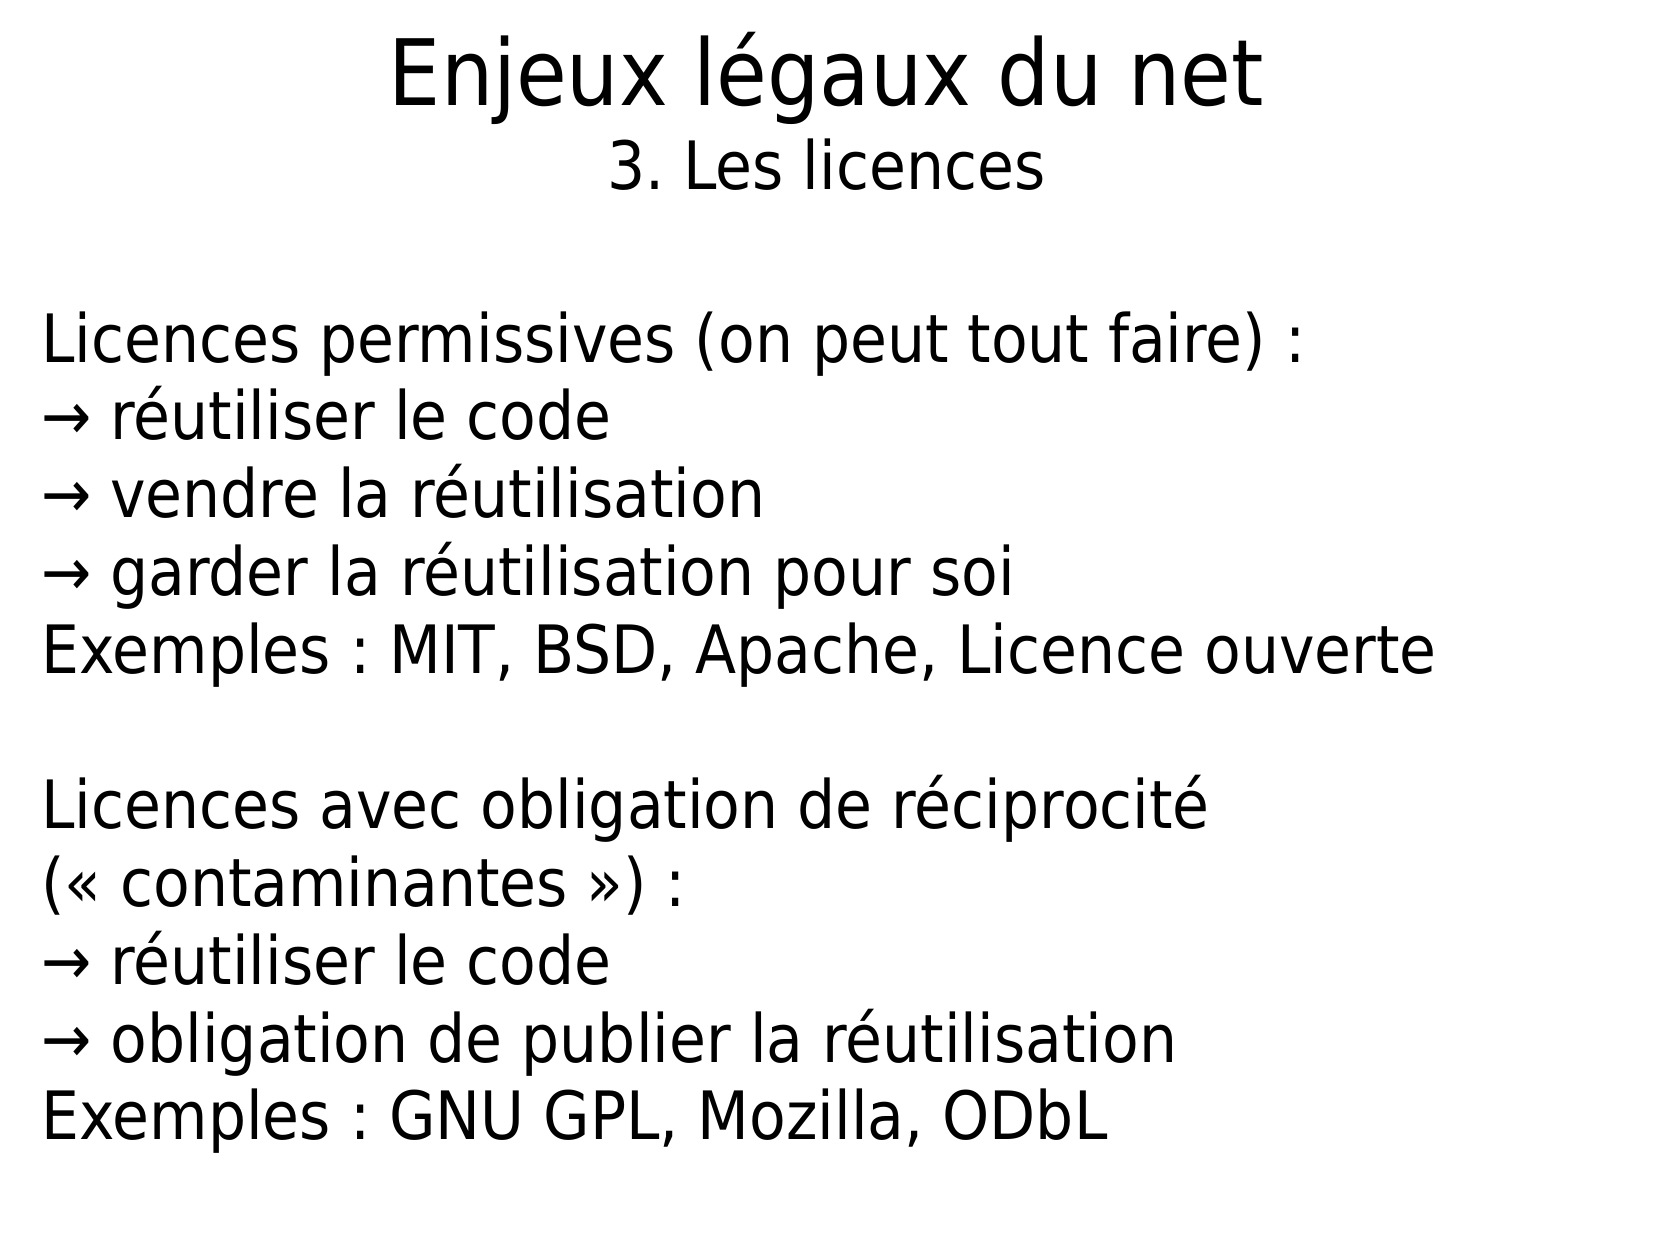

# Enjeux légaux du net 3. Les licences
Licences permissives (on peut tout faire) :
→ réutiliser le code
→ vendre la réutilisation
→ garder la réutilisation pour soi
Exemples : MIT, BSD, Apache, Licence ouverte
Licences avec obligation de réciprocité (« contaminantes ») :
→ réutiliser le code
→ obligation de publier la réutilisation
Exemples : GNU GPL, Mozilla, ODbL